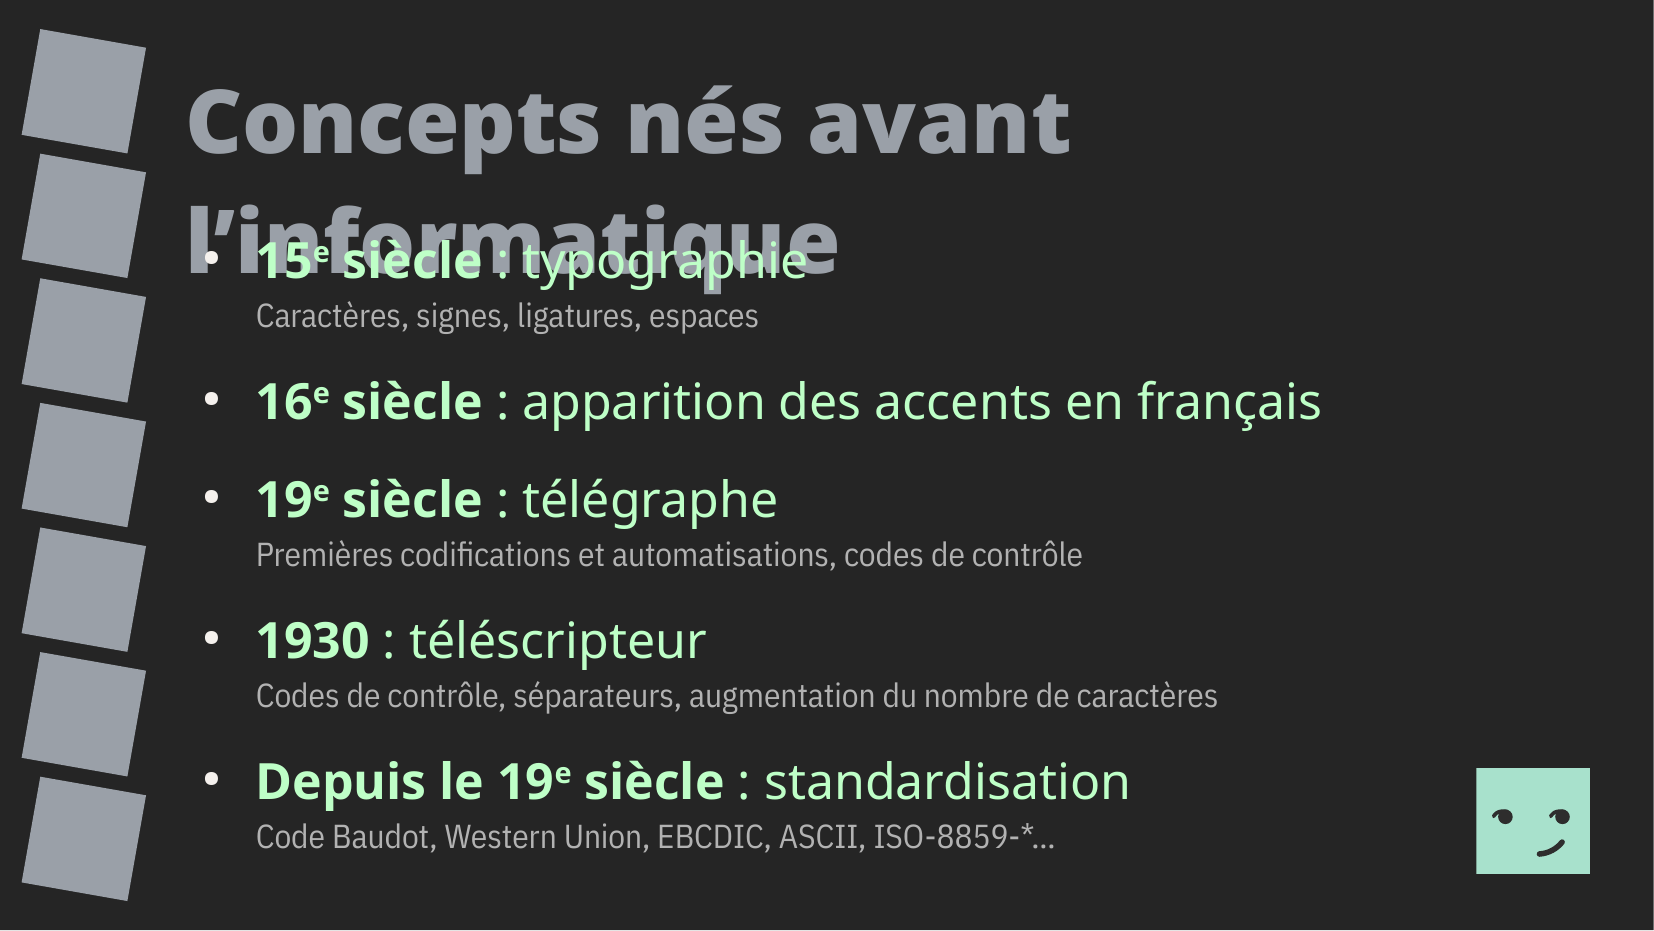

# Concepts nés avant l’informatique
15e siècle : typographie
Caractères, signes, ligatures, espaces
16e siècle : apparition des accents en français
19e siècle : télégraphe
Premières codifications et automatisations, codes de contrôle
1930 : téléscripteur
Codes de contrôle, séparateurs, augmentation du nombre de caractères
Depuis le 19e siècle : standardisation
Code Baudot, Western Union, EBCDIC, ASCII, ISO-8859-*…